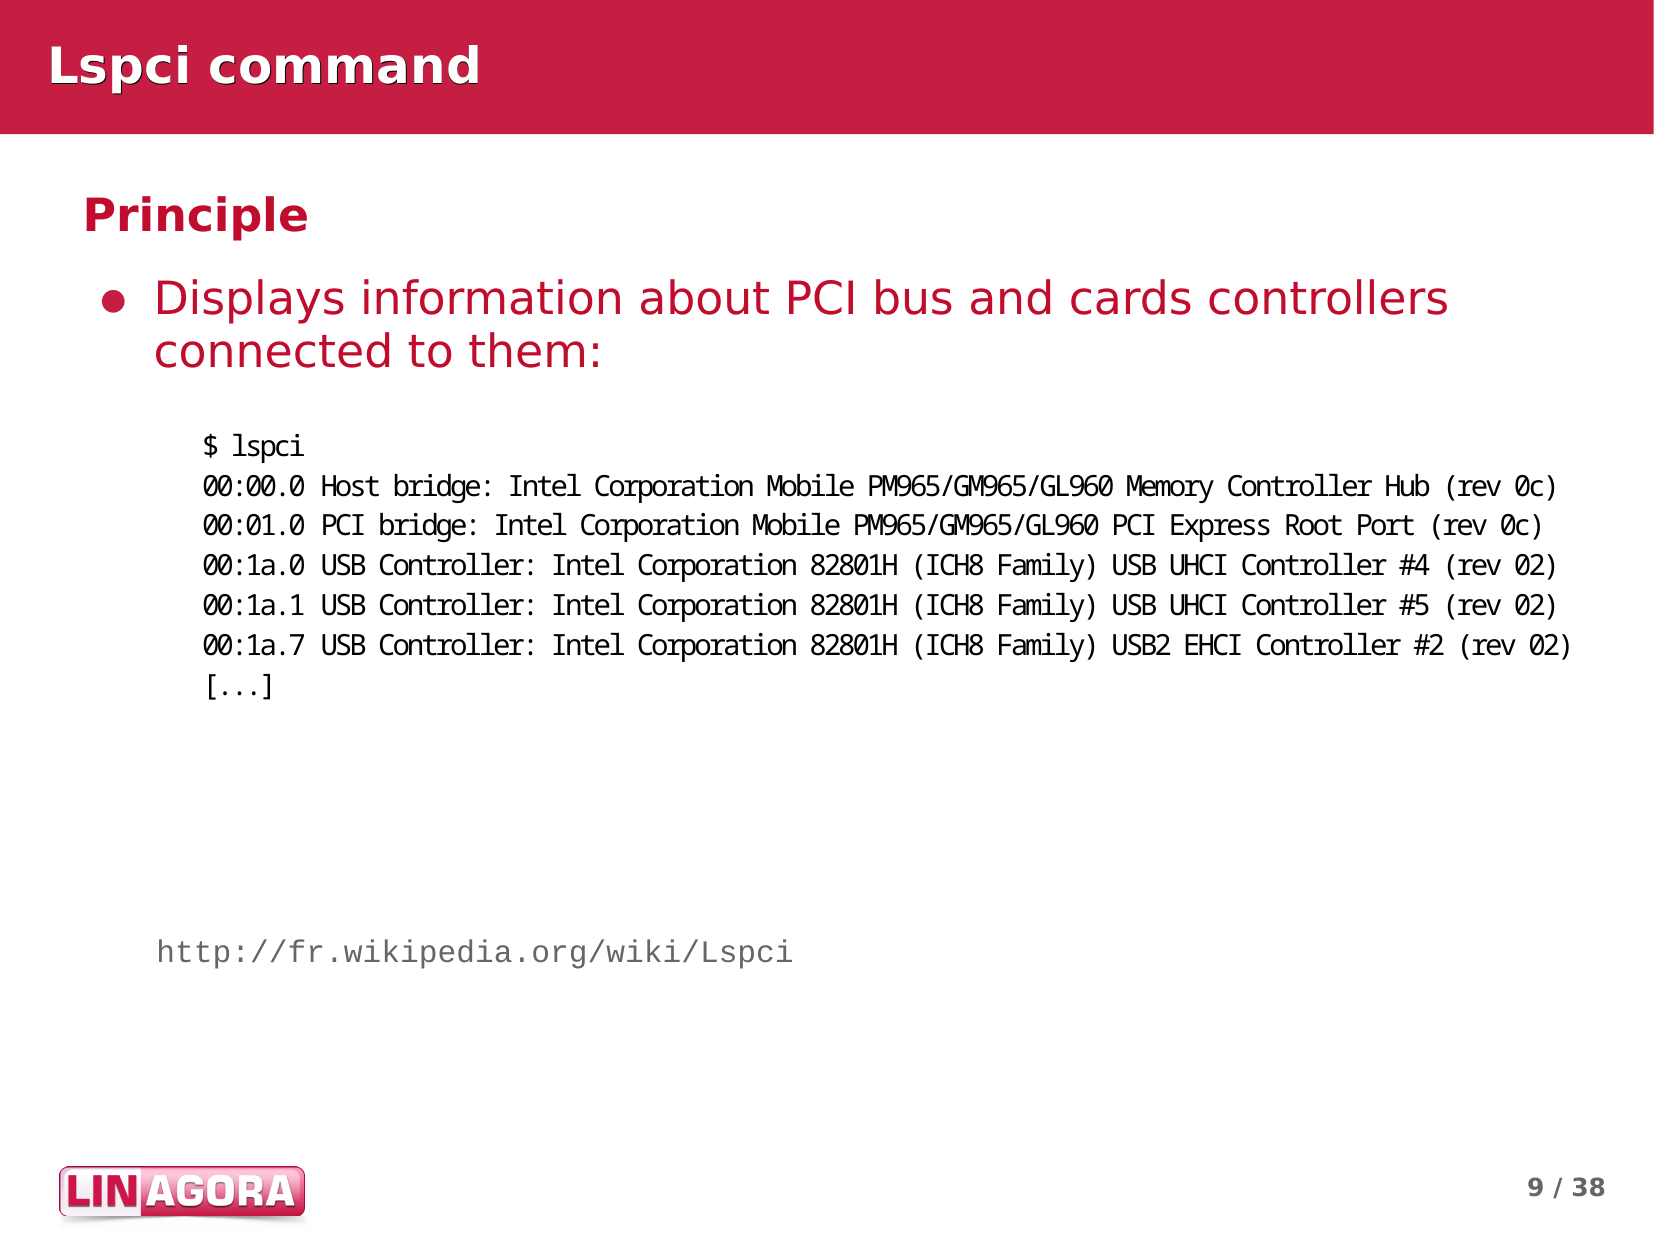

# Lspci command
Principle
Displays information about PCI bus and cards controllers connected to them:
| $ lspci 00:00.0 00:01.0 00:1a.0 00:1a.1 00:1a.7 [...] | Host bridge: Intel Corporation Mobile PM965/GM965/GL960 Memory Controller Hub (rev 0c) PCI bridge: Intel Corporation Mobile PM965/GM965/GL960 PCI Express Root Port (rev 0c) USB Controller: Intel Corporation 82801H (ICH8 Family) USB UHCI Controller #4 (rev 02) USB Controller: Intel Corporation 82801H (ICH8 Family) USB UHCI Controller #5 (rev 02) USB Controller: Intel Corporation 82801H (ICH8 Family) USB2 EHCI Controller #2 (rev 02) |
| --- | --- |
http://fr.wikipedia.org/wiki/Lspci